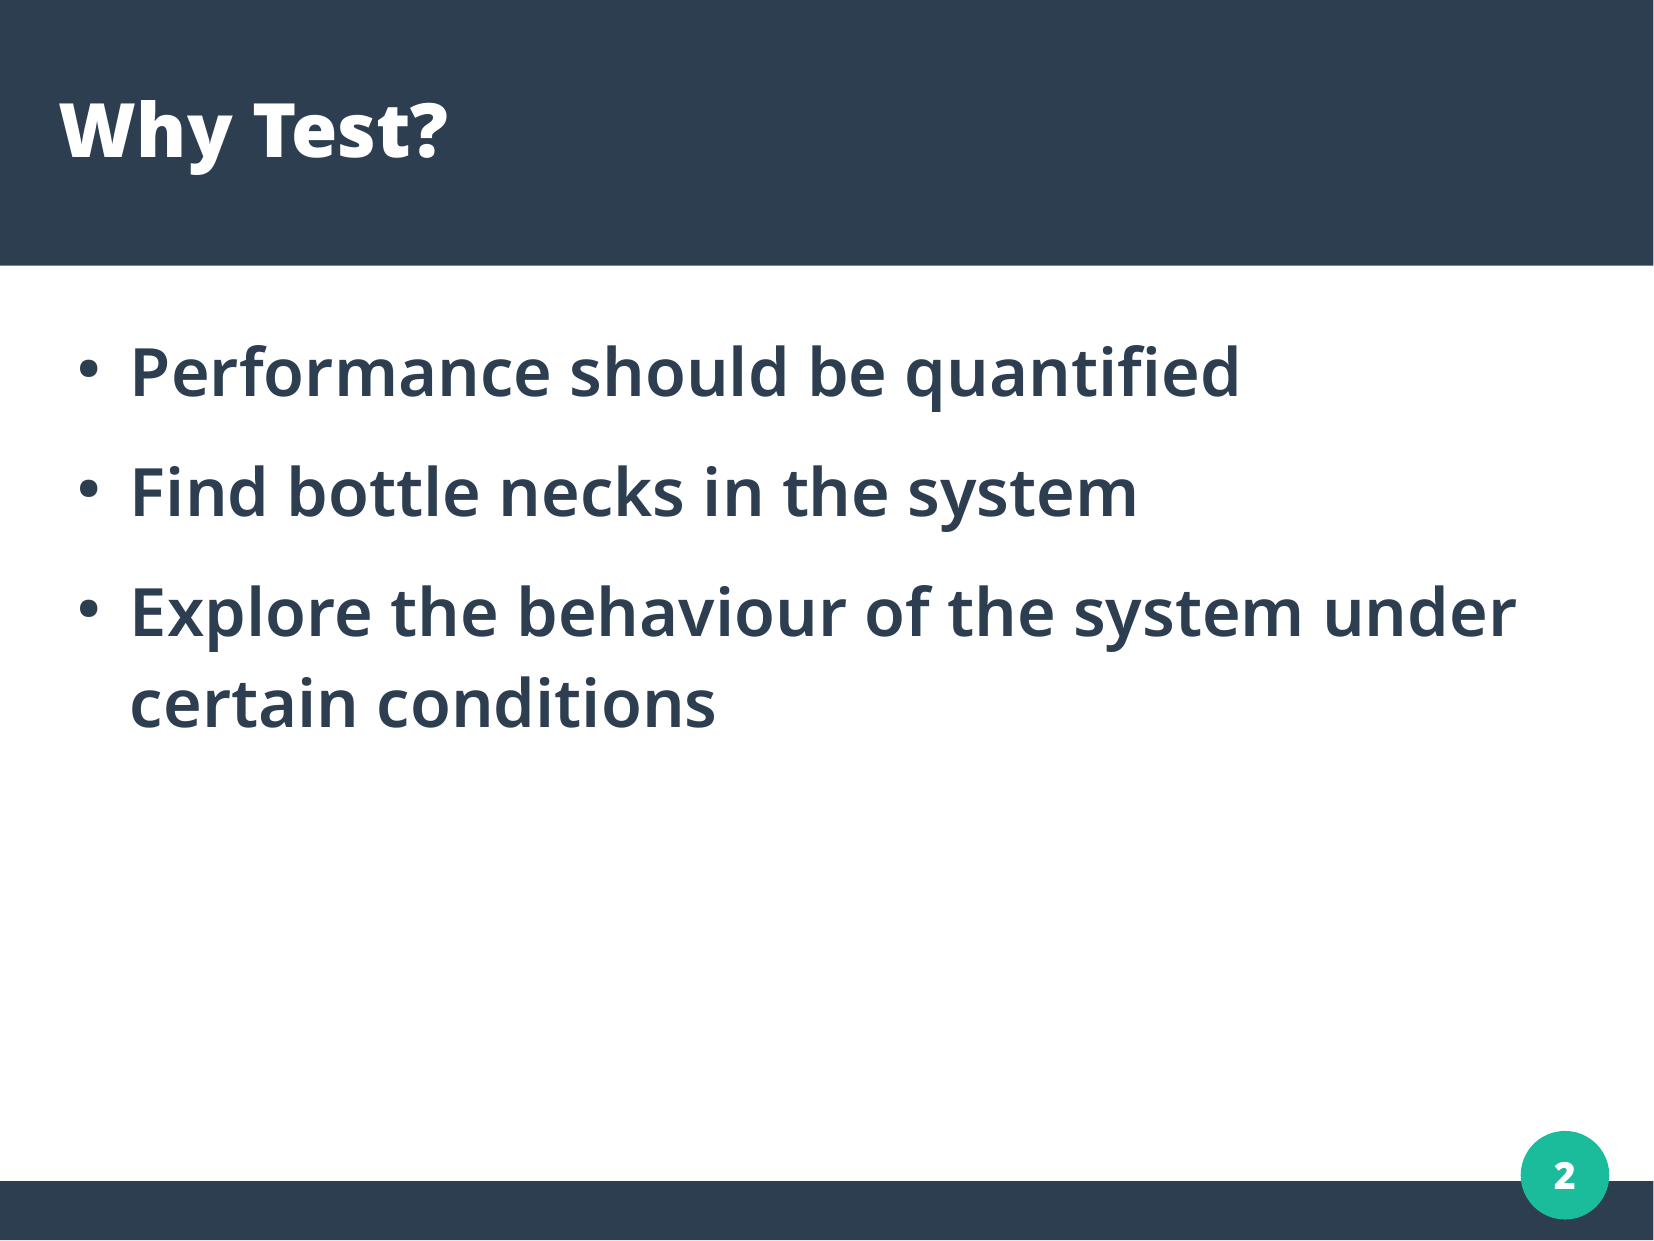

# Why Test?
Performance should be quantified
Find bottle necks in the system
Explore the behaviour of the system under certain conditions
2